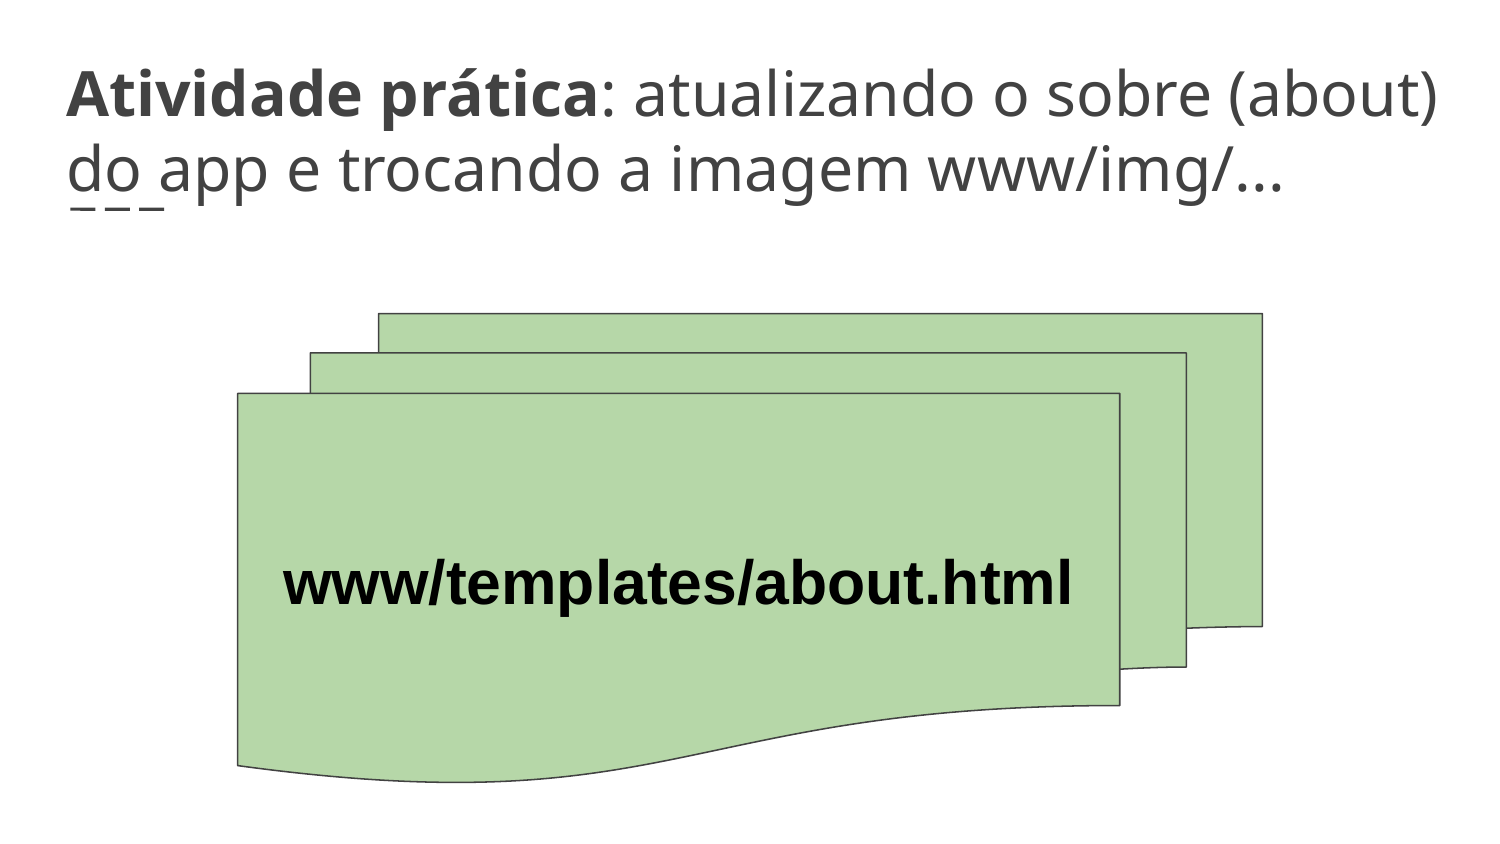

# Atividade prática: atualizando o sobre (about) do app e trocando a imagem www/img/...
www/templates/about.html